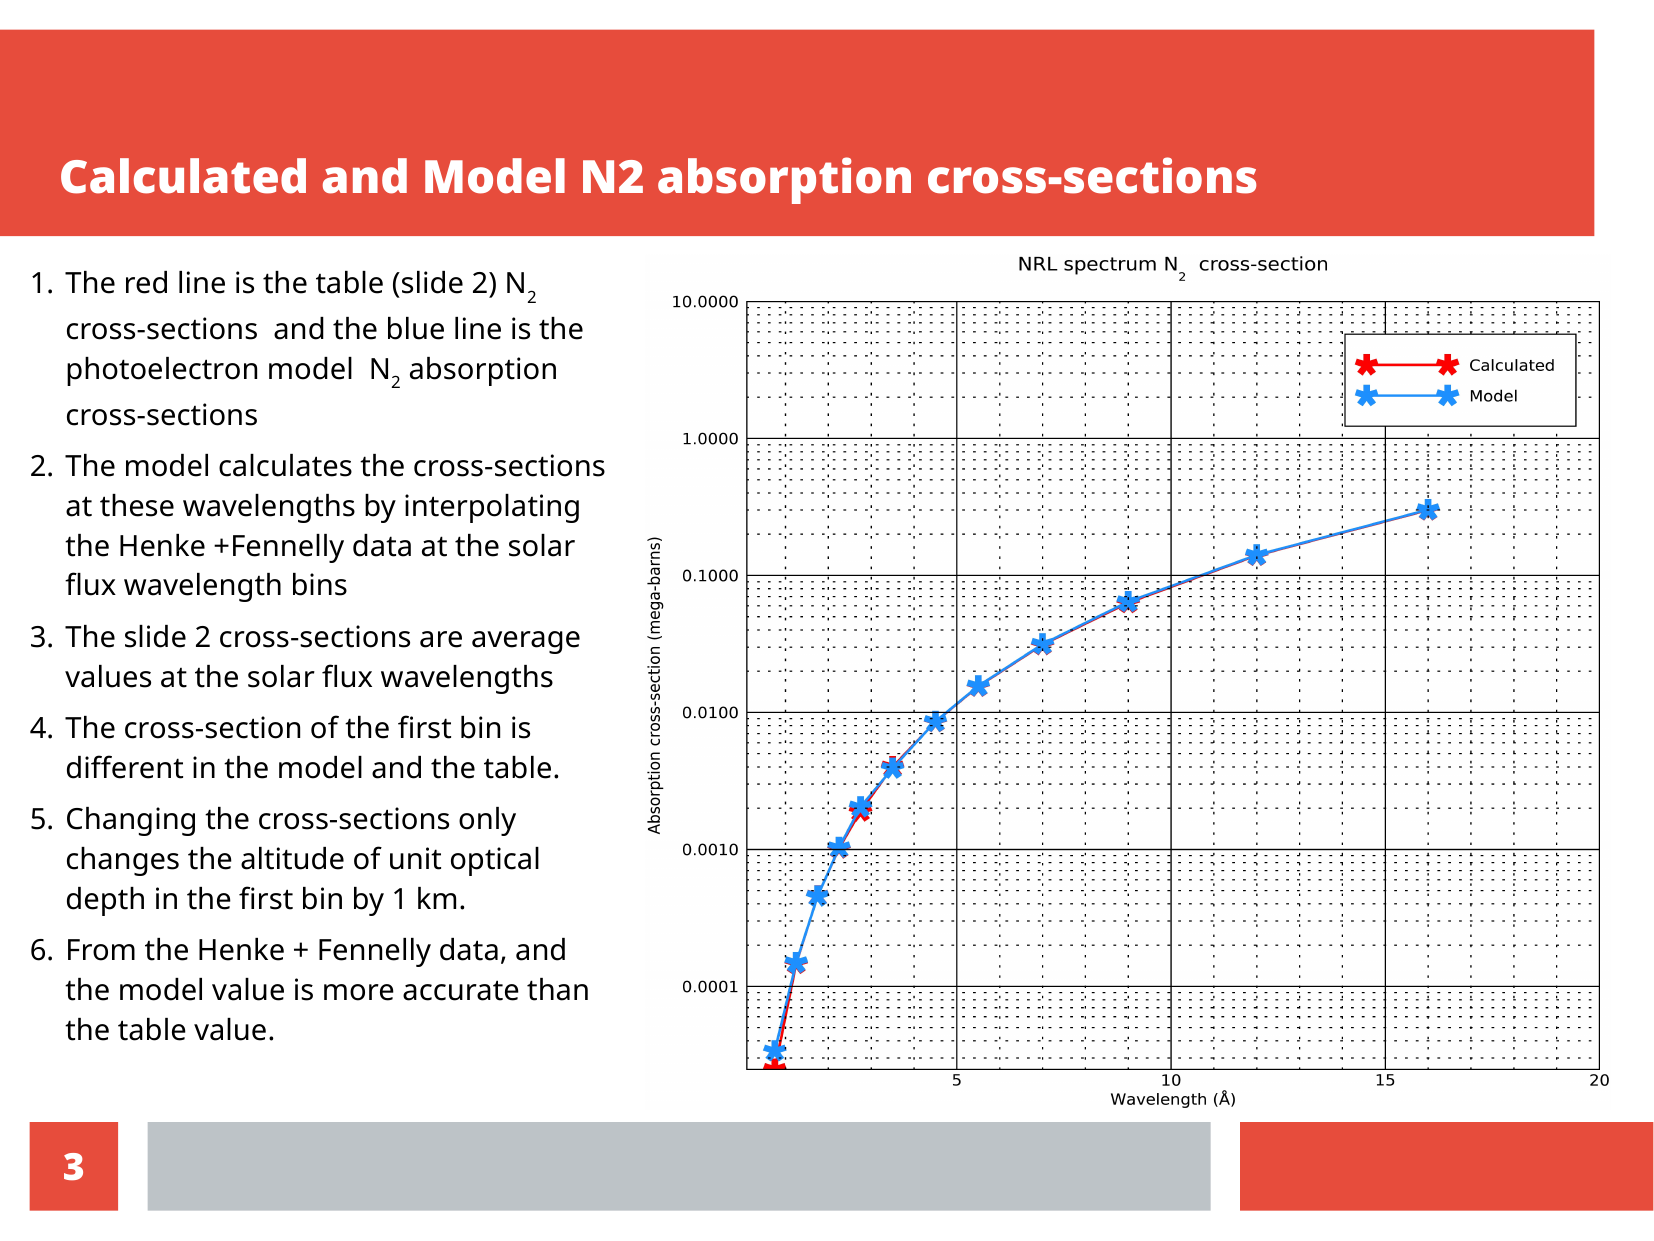

# Calculated and Model N2 absorption cross-sections
The red line is the table (slide 2) N2 cross-sections and the blue line is the photoelectron model N2 absorption cross-sections
The model calculates the cross-sections at these wavelengths by interpolating the Henke +Fennelly data at the solar flux wavelength bins
The slide 2 cross-sections are average values at the solar flux wavelengths
The cross-section of the first bin is different in the model and the table.
Changing the cross-sections only changes the altitude of unit optical depth in the first bin by 1 km.
From the Henke + Fennelly data, and the model value is more accurate than the table value.
3